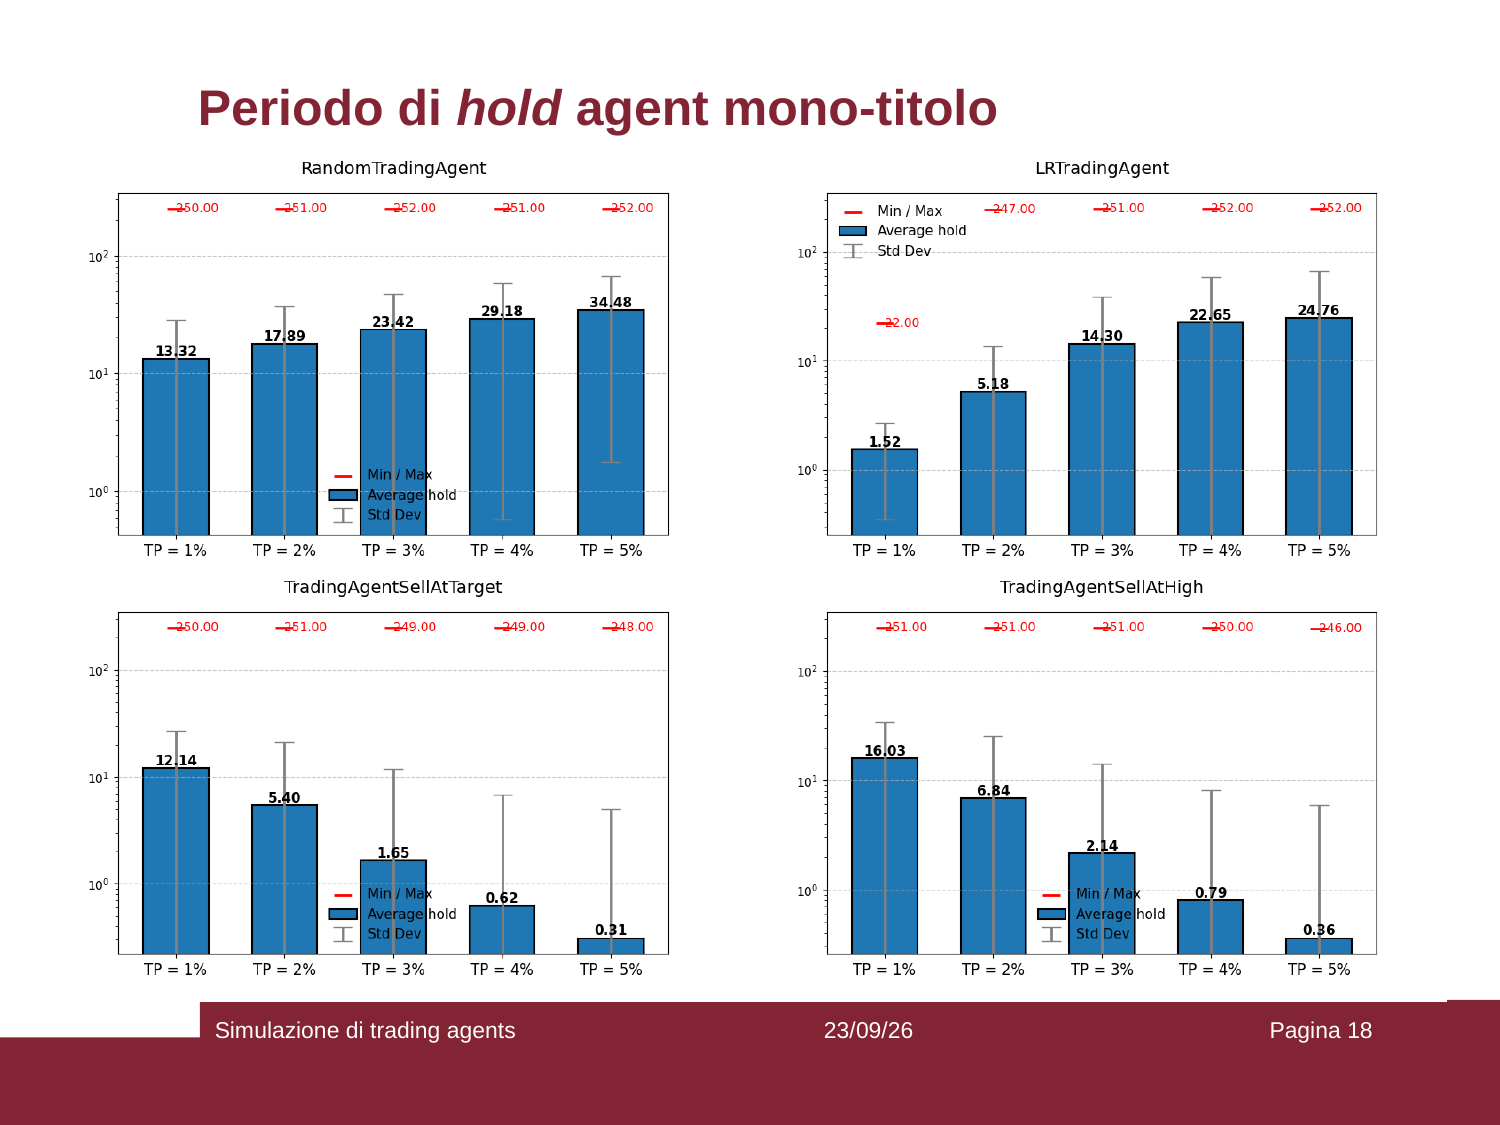

# Periodo di hold agent mono-titolo
Simulazione di trading agents
18